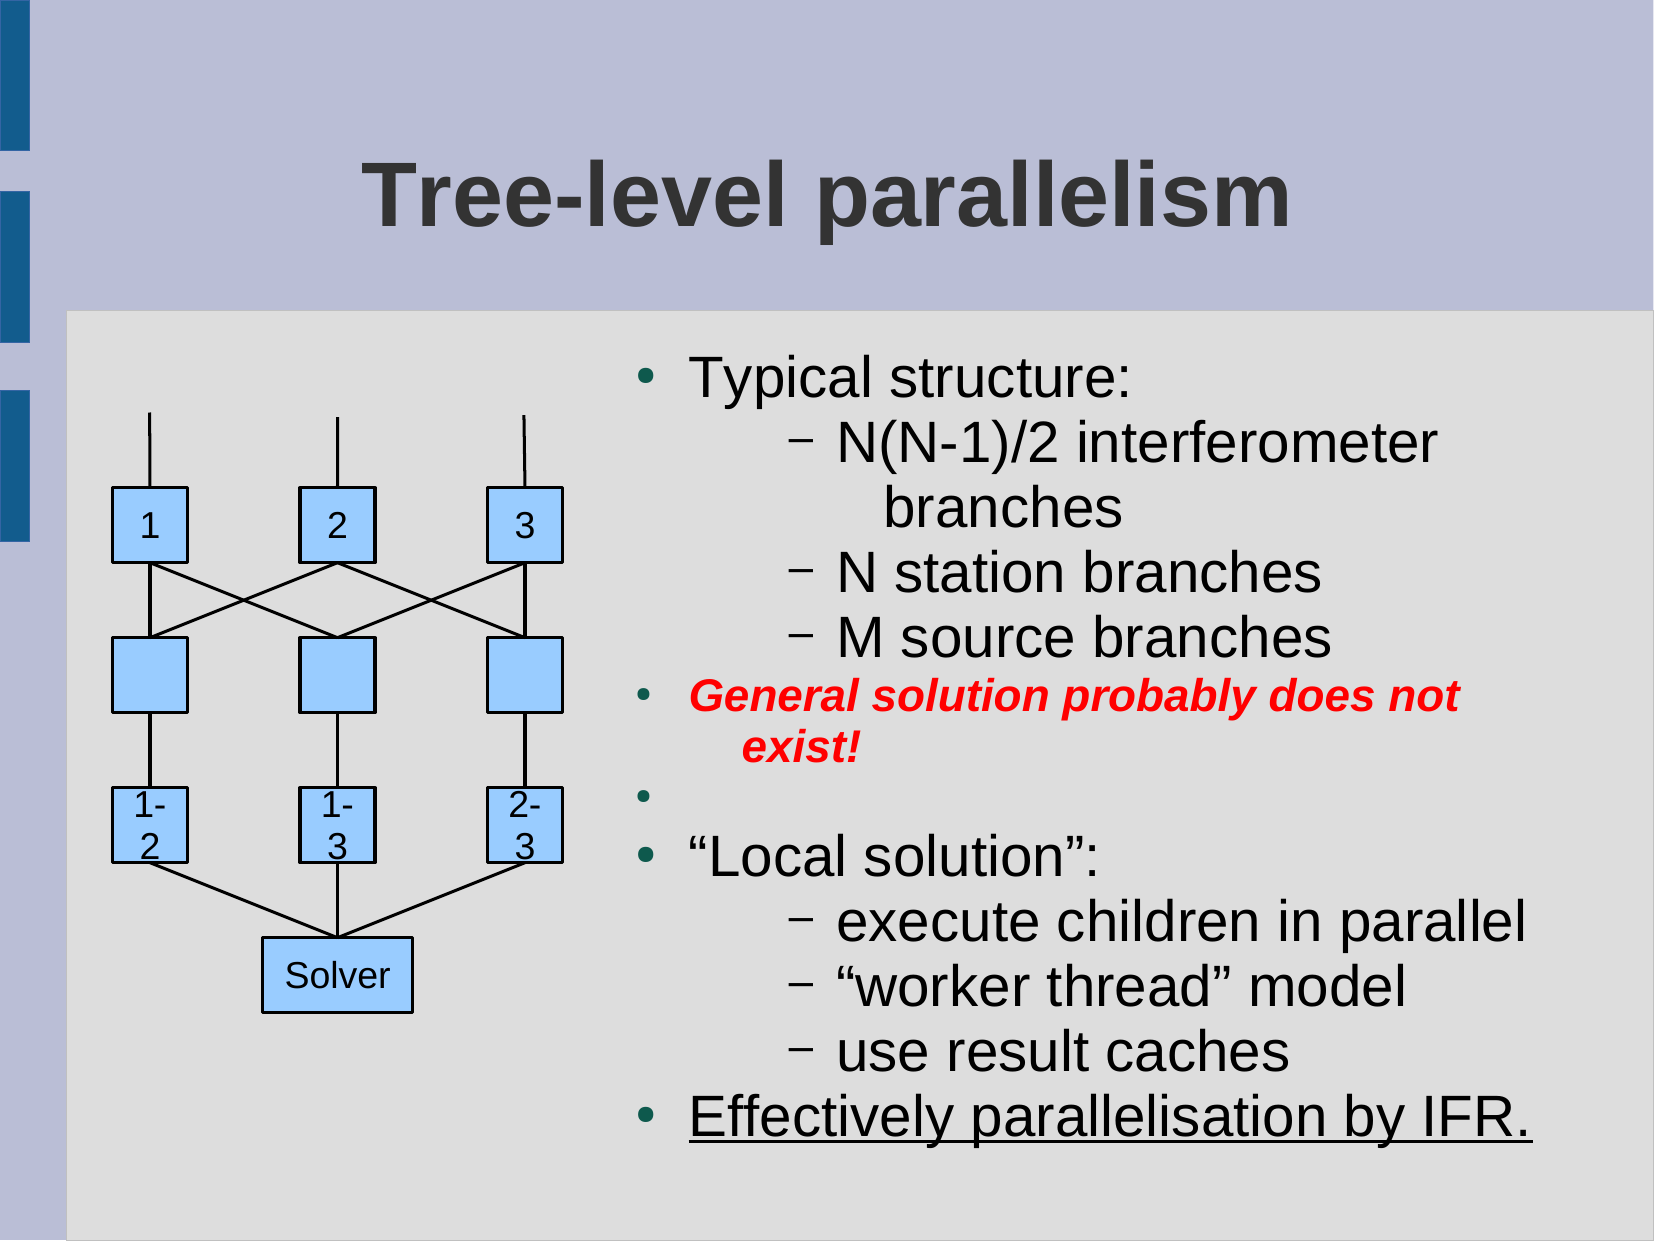

# Tree-level parallelism
Typical structure:
N(N-1)/2 interferometer branches
N station branches
M source branches
General solution probably does not exist!
“Local solution”:
execute children in parallel
“worker thread” model
use result caches
Effectively parallelisation by IFR.
1
2
3
1-2
1-3
2-3
Solver